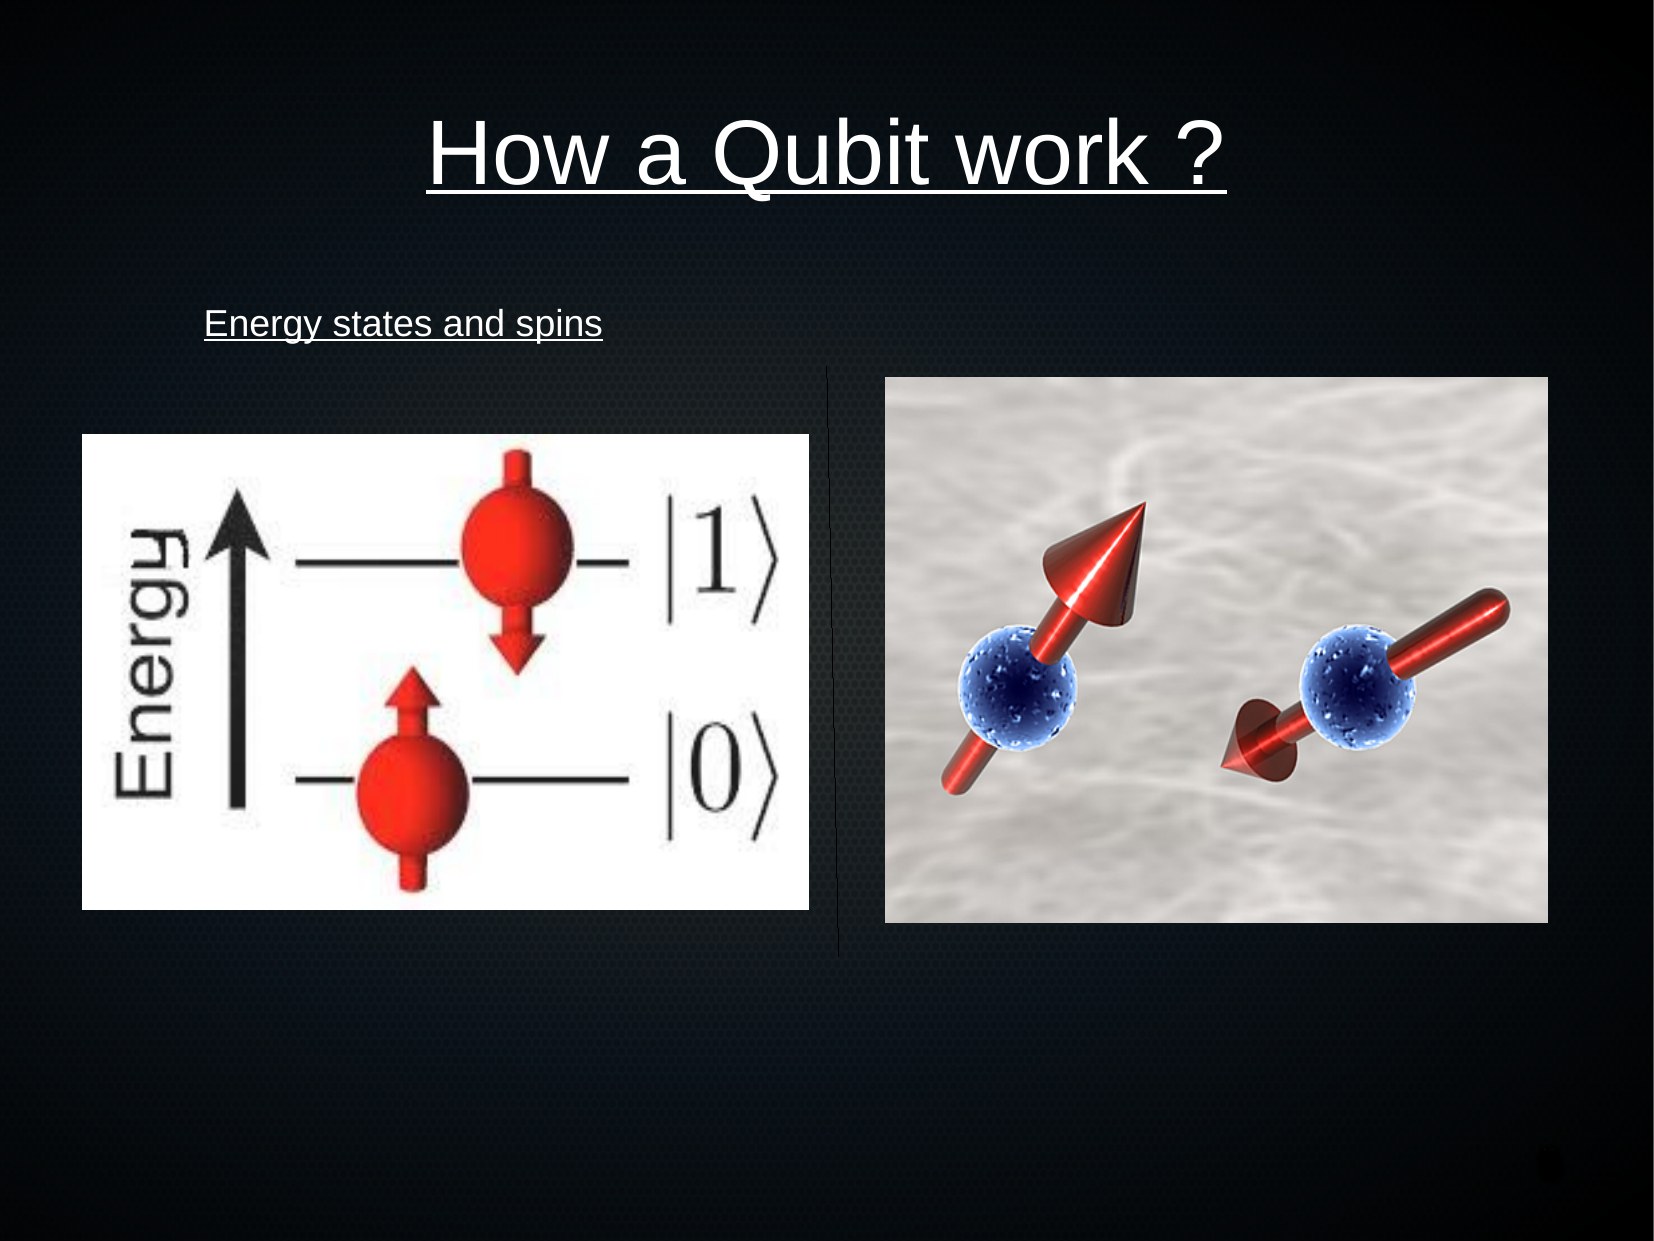

# How a Qubit work ?
Energy states and spins